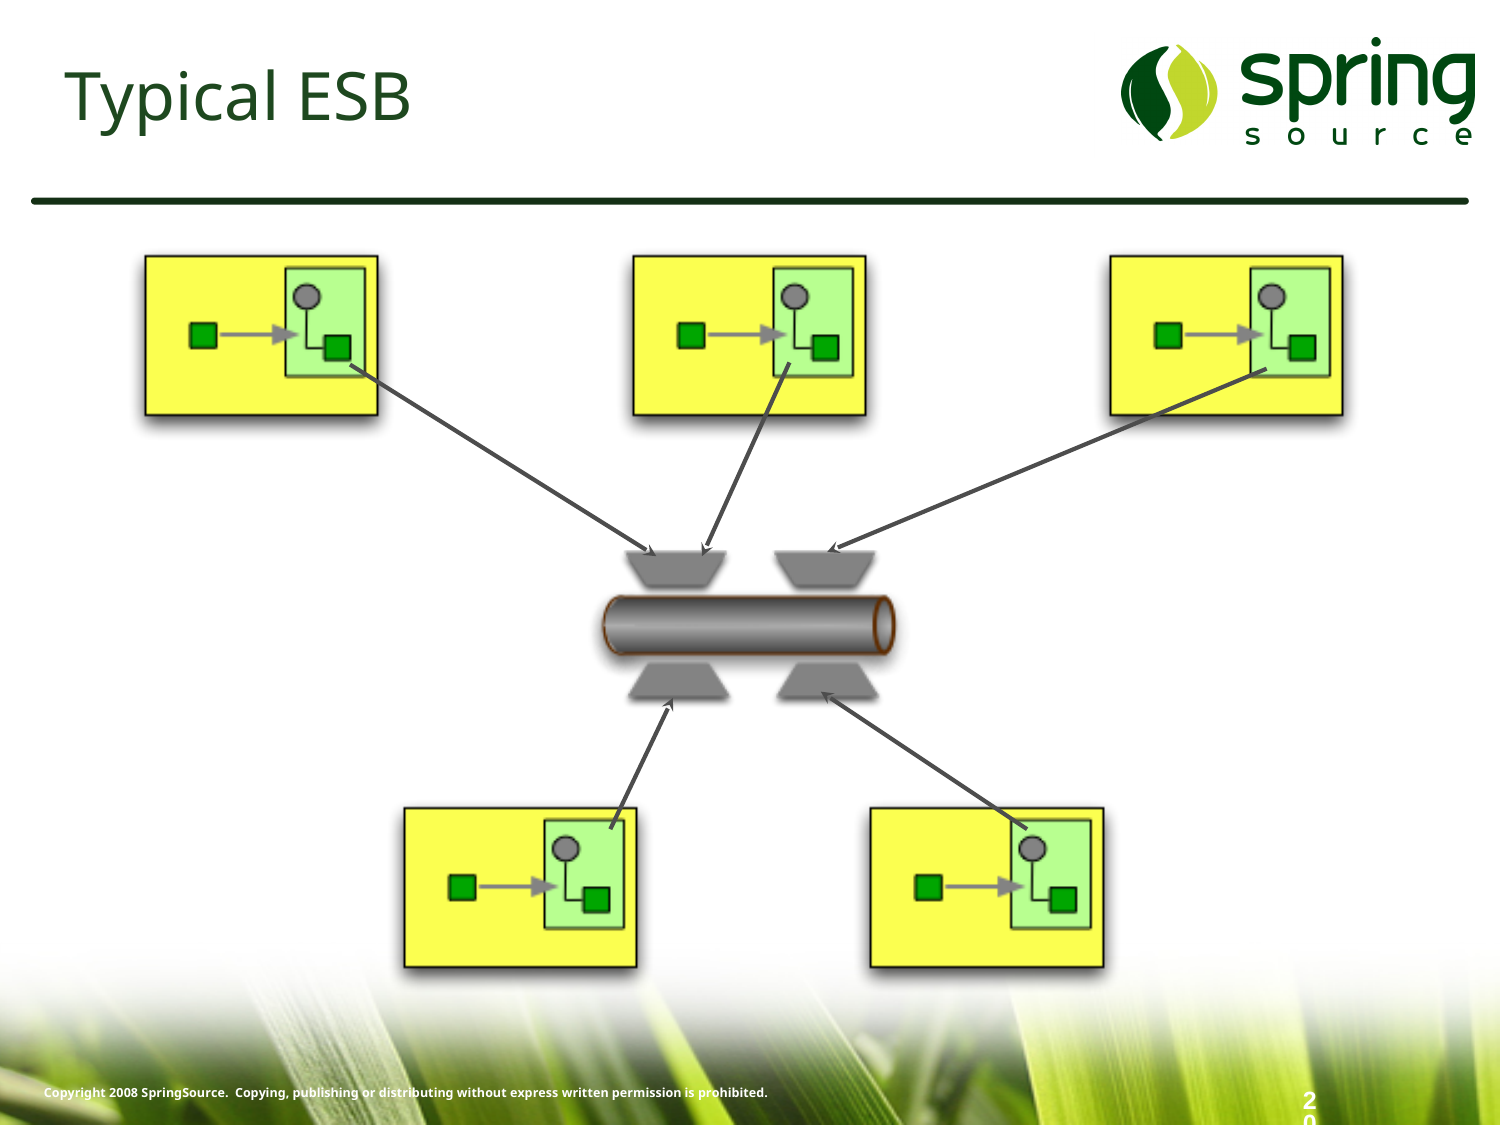

# Typical ESB
Copyright 2008 SpringSource. Copying, publishing or distributing without express written permission is prohibited.